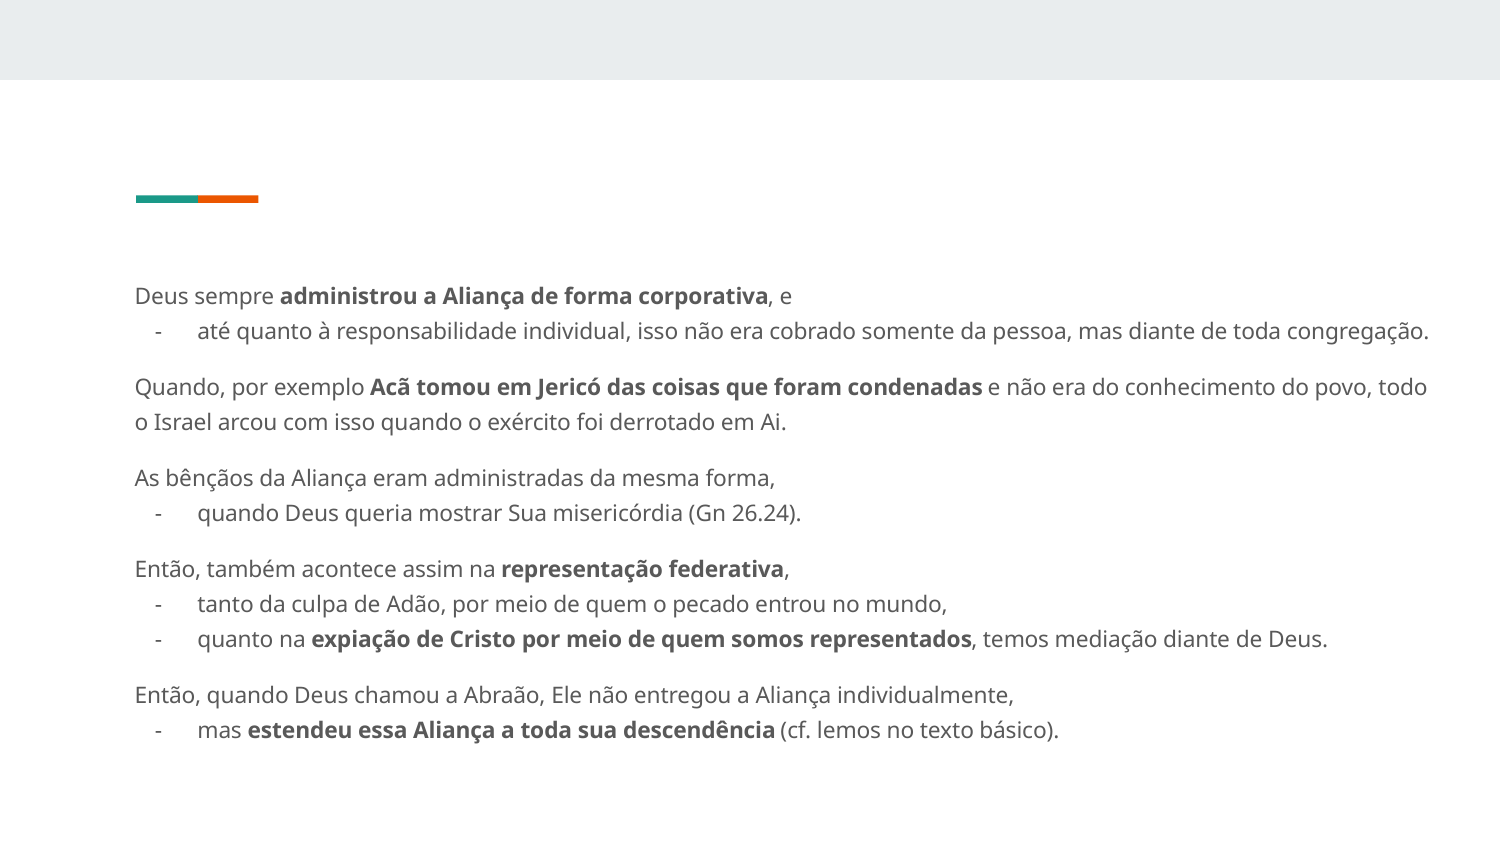

#
Deus sempre administrou a Aliança de forma corporativa, e
até quanto à responsabilidade individual, isso não era cobrado somente da pessoa, mas diante de toda congregação.
Quando, por exemplo Acã tomou em Jericó das coisas que foram condenadas e não era do conhecimento do povo, todo o Israel arcou com isso quando o exército foi derrotado em Ai.
As bênçãos da Aliança eram administradas da mesma forma,
quando Deus queria mostrar Sua misericórdia (Gn 26.24).
Então, também acontece assim na representação federativa,
tanto da culpa de Adão, por meio de quem o pecado entrou no mundo,
quanto na expiação de Cristo por meio de quem somos representados, temos mediação diante de Deus.
Então, quando Deus chamou a Abraão, Ele não entregou a Aliança individualmente,
mas estendeu essa Aliança a toda sua descendência (cf. lemos no texto básico).